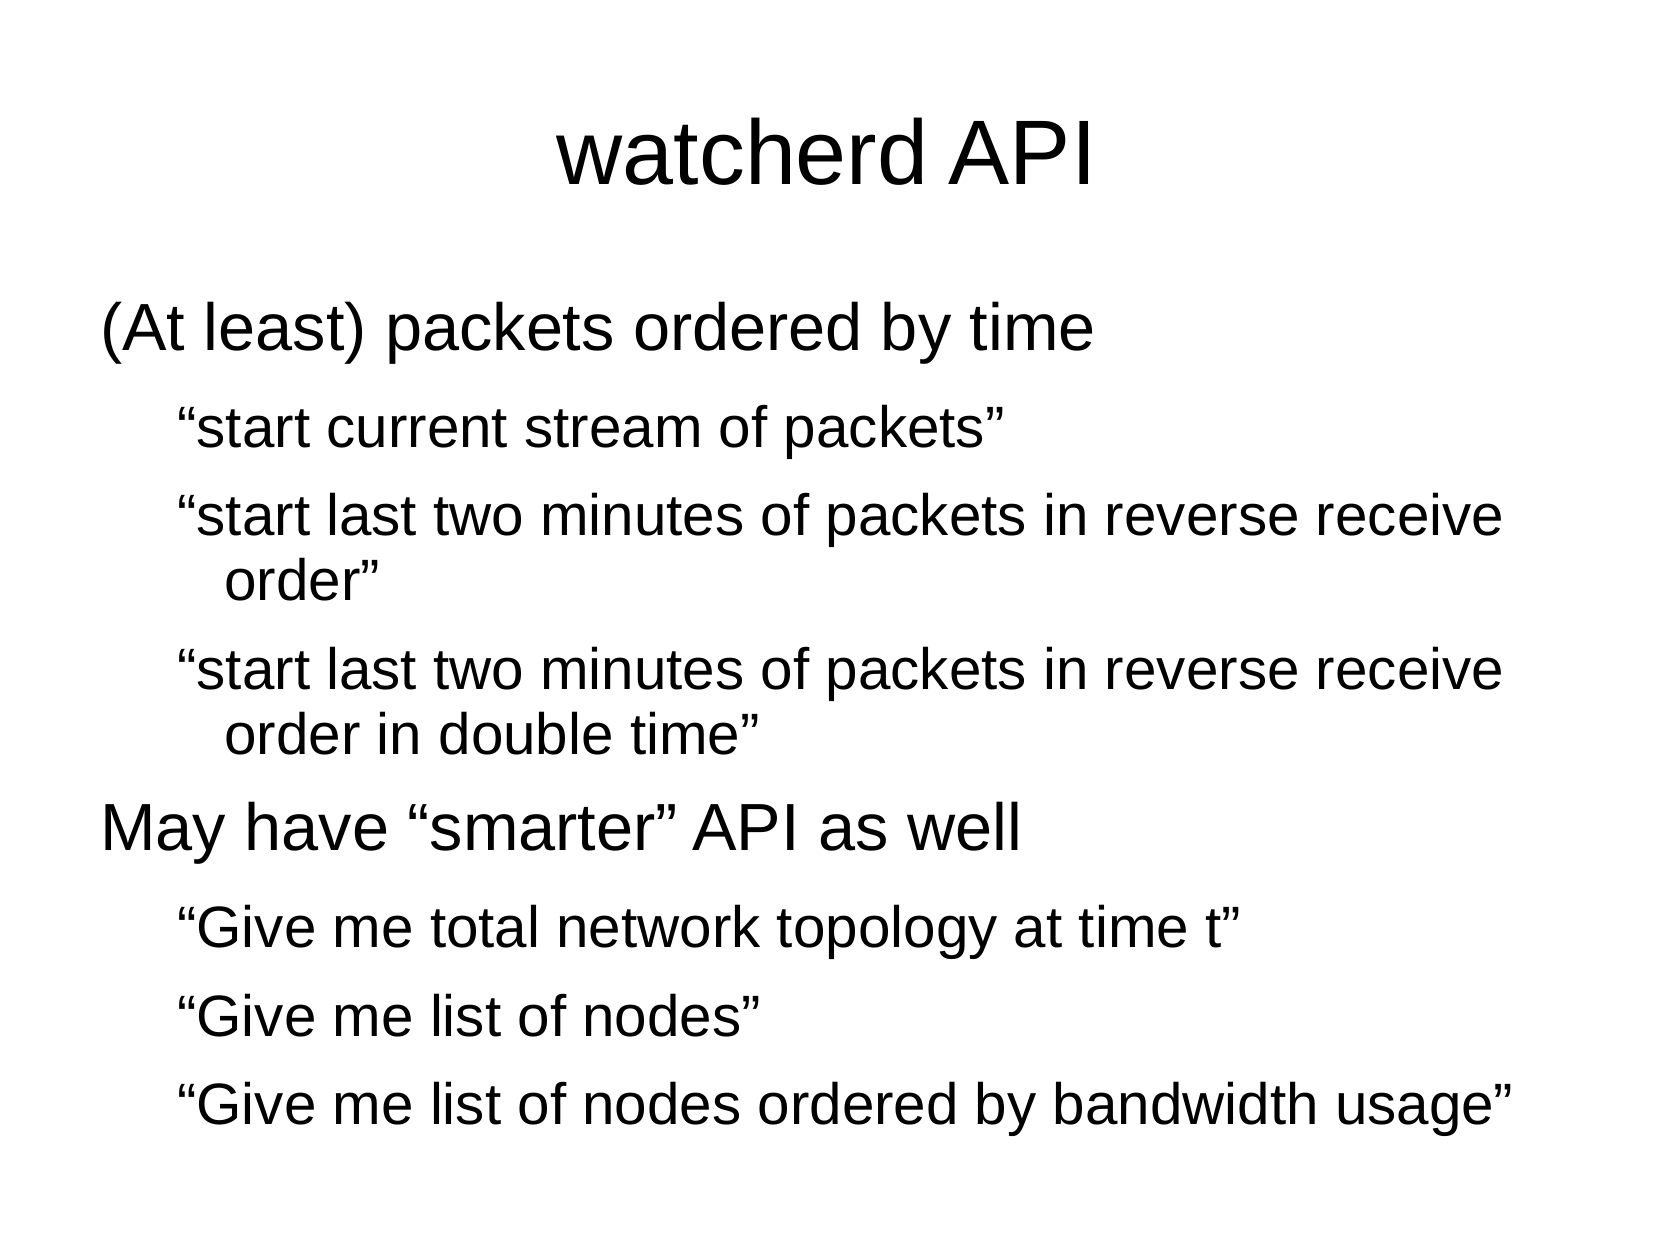

# watcherd API
(At least) packets ordered by time
“start current stream of packets”
“start last two minutes of packets in reverse receive order”
“start last two minutes of packets in reverse receive order in double time”
May have “smarter” API as well
“Give me total network topology at time t”
“Give me list of nodes”
“Give me list of nodes ordered by bandwidth usage”